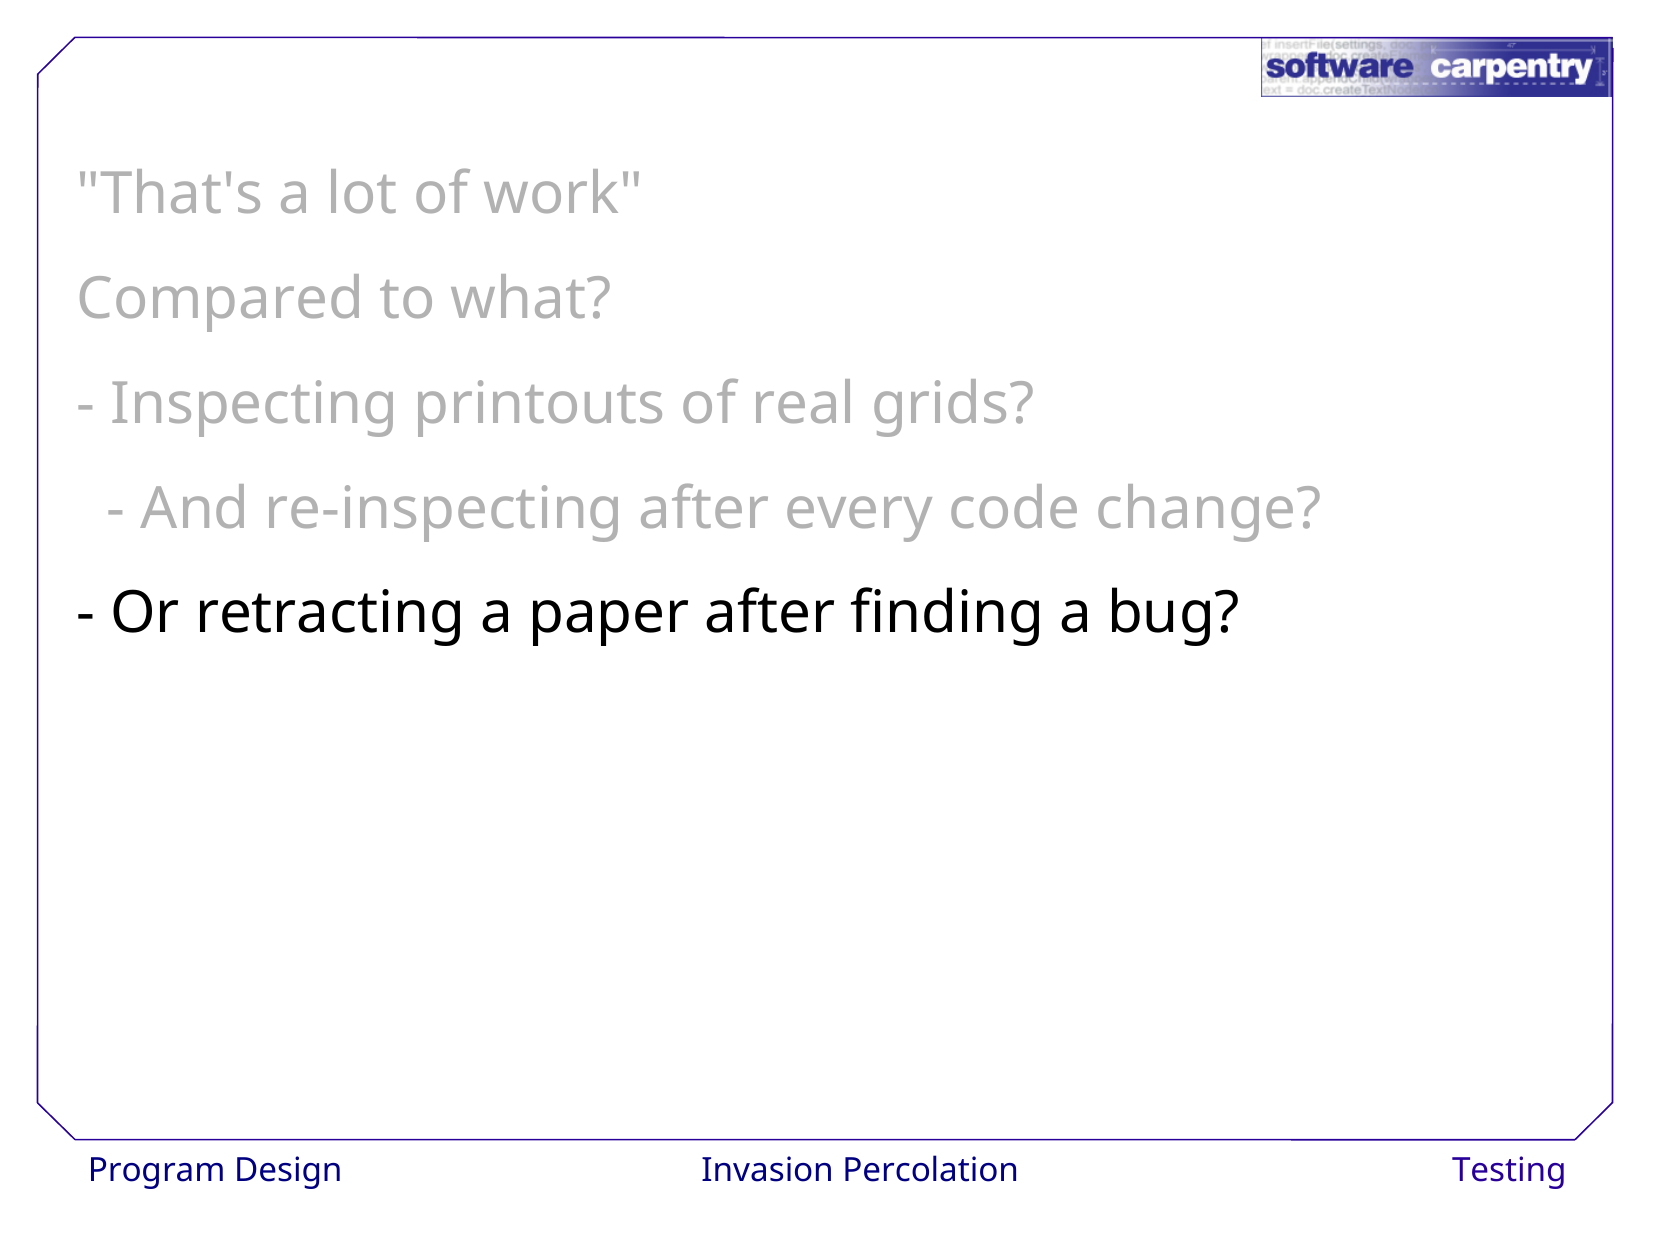

"That's a lot of work"
Compared to what?
- Inspecting printouts of real grids?
 - And re-inspecting after every code change?
- Or retracting a paper after finding a bug?